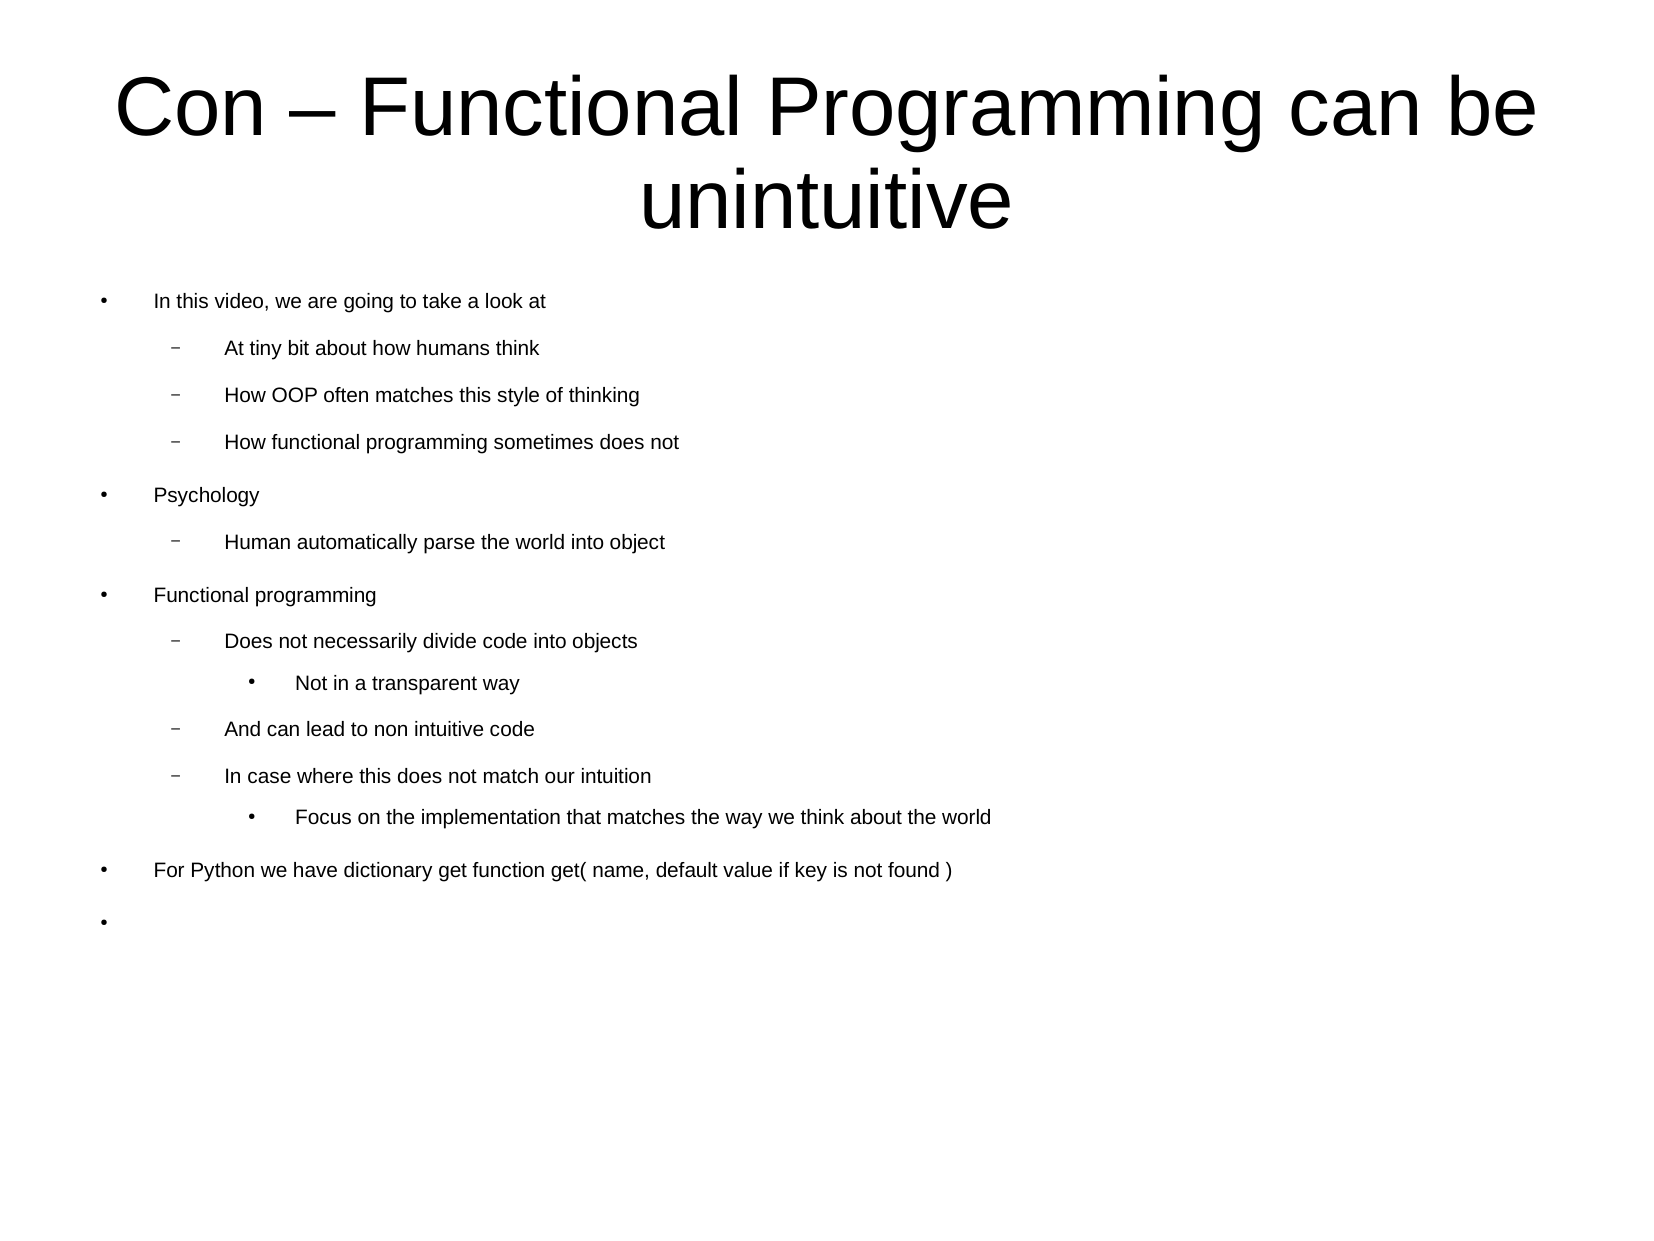

# Con – Functional Programming can be unintuitive
In this video, we are going to take a look at
At tiny bit about how humans think
How OOP often matches this style of thinking
How functional programming sometimes does not
Psychology
Human automatically parse the world into object
Functional programming
Does not necessarily divide code into objects
Not in a transparent way
And can lead to non intuitive code
In case where this does not match our intuition
Focus on the implementation that matches the way we think about the world
For Python we have dictionary get function get( name, default value if key is not found )